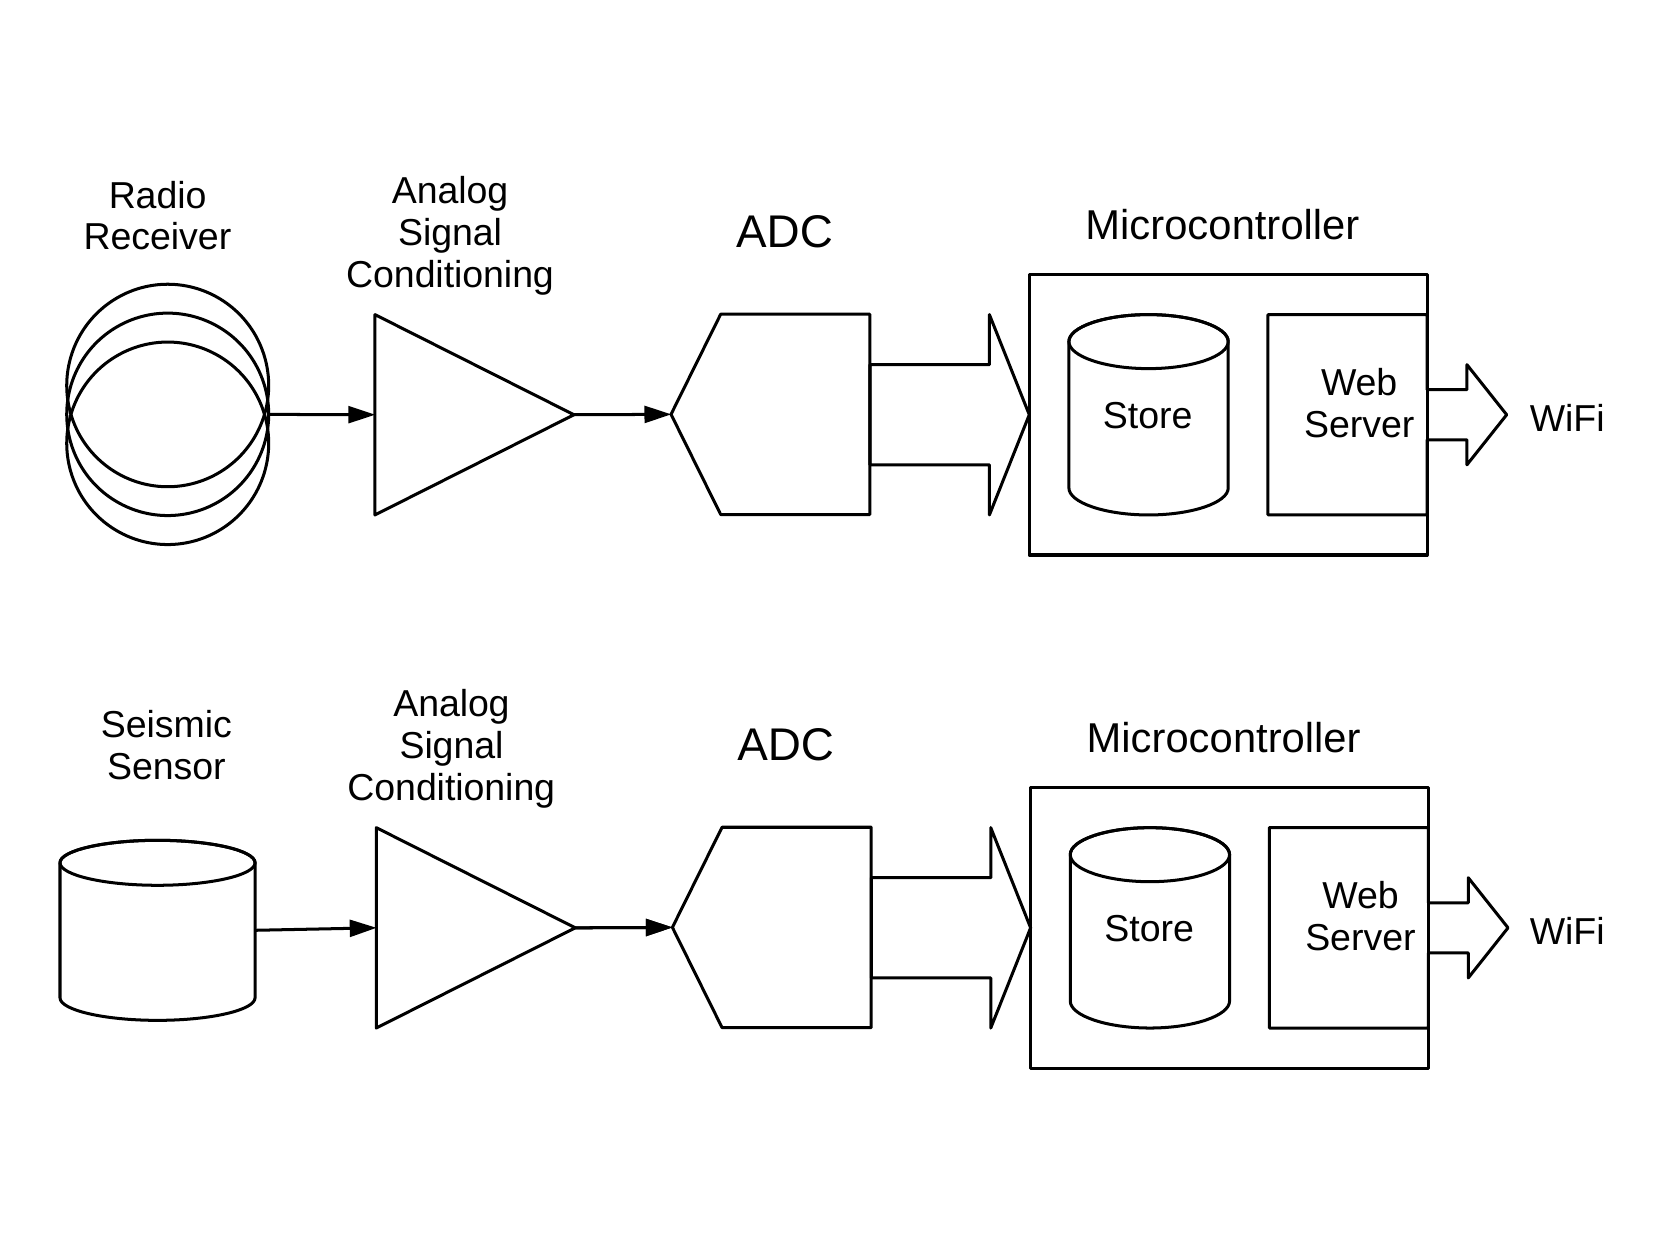

Microcontroller
Radio
Receiver
Analog
Signal
Conditioning
ADC
Web
Server
Store
WiFi
Microcontroller
Analog
Signal
Conditioning
Seismic
Sensor
ADC
Web
Server
Store
WiFi